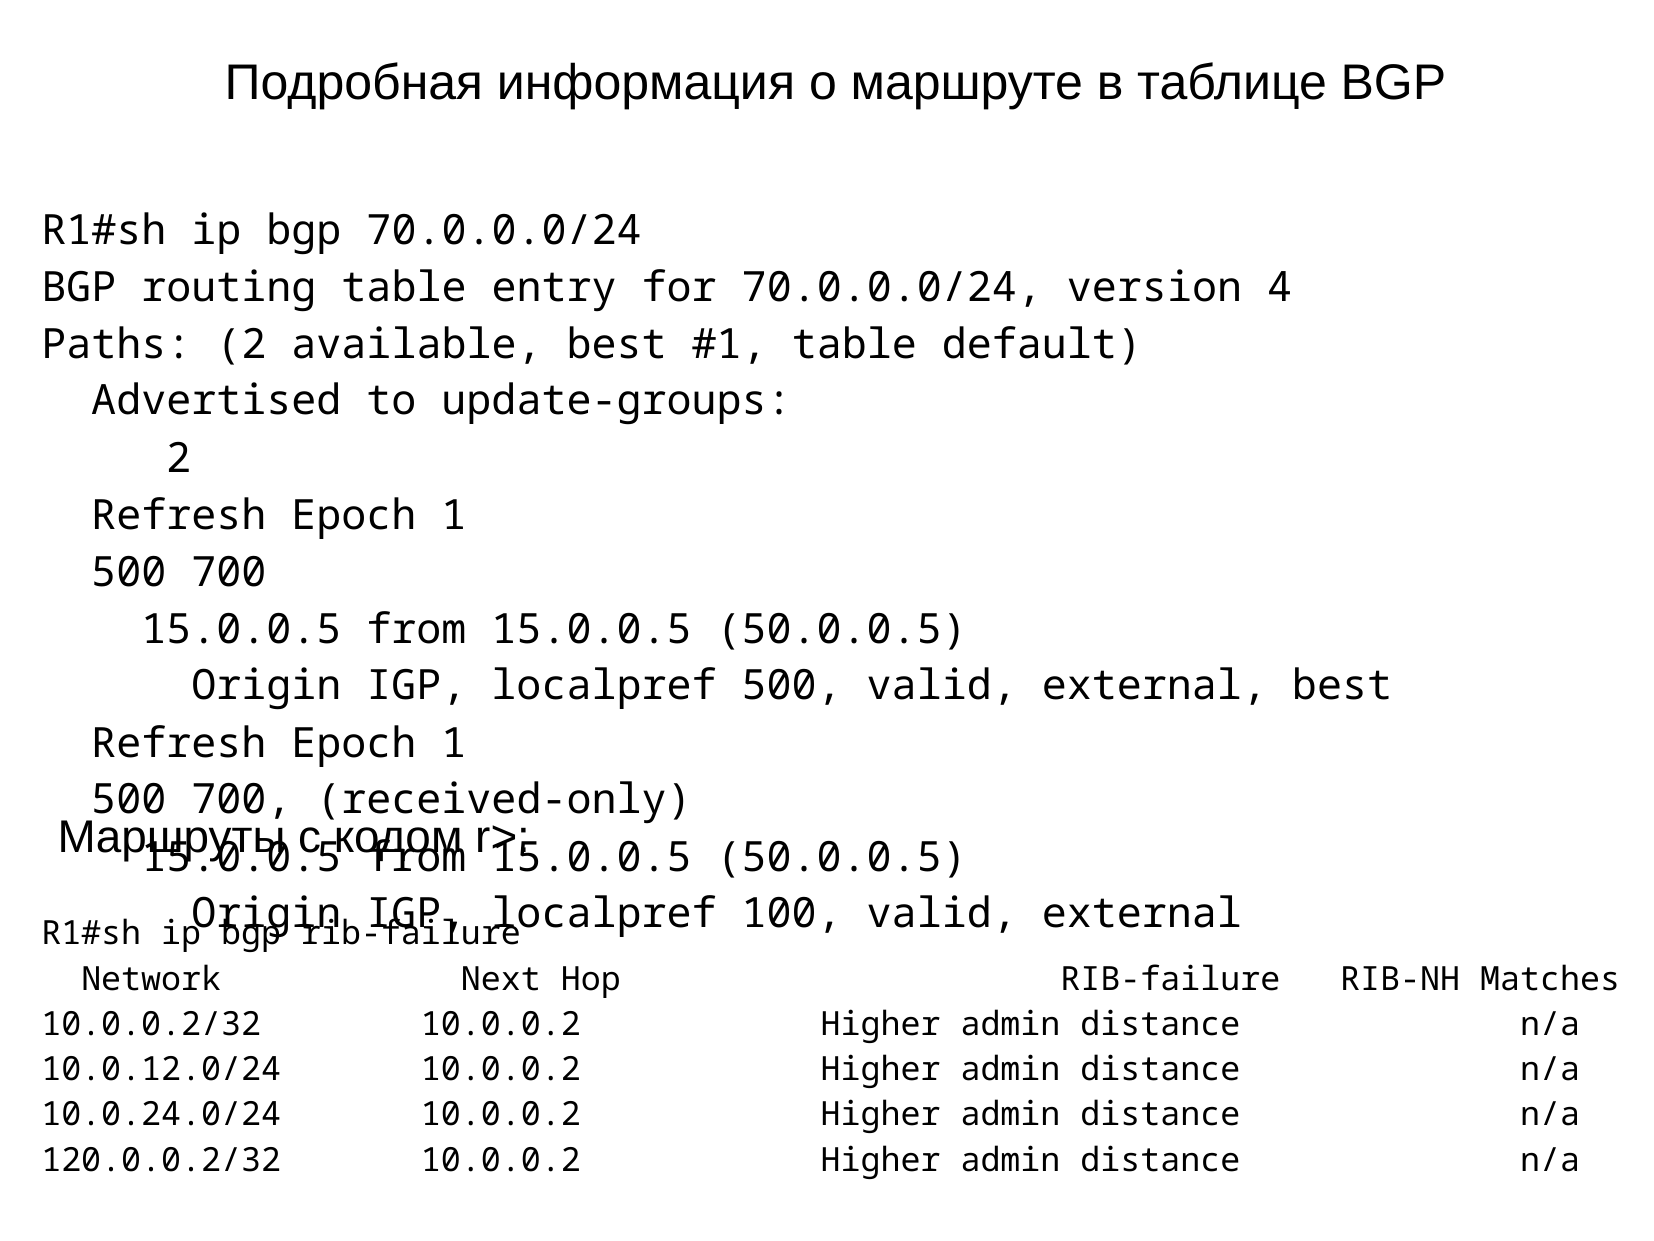

# Подробная информация о маршруте в таблице BGP
R1#sh ip bgp 70.0.0.0/24
BGP routing table entry for 70.0.0.0/24, version 4
Paths: (2 available, best #1, table default)
 Advertised to update-groups:
 2
 Refresh Epoch 1
 500 700
 15.0.0.5 from 15.0.0.5 (50.0.0.5)
 Origin IGP, localpref 500, valid, external, best
 Refresh Epoch 1
 500 700, (received-only)
 15.0.0.5 from 15.0.0.5 (50.0.0.5)
 Origin IGP, localpref 100, valid, external
Маршруты с кодом r>:
R1#sh ip bgp rib-failure
 Network Next Hop RIB-failure RIB-NH Matches
10.0.0.2/32 10.0.0.2 Higher admin distance n/a
10.0.12.0/24 10.0.0.2 Higher admin distance n/a
10.0.24.0/24 10.0.0.2 Higher admin distance n/a
120.0.0.2/32 10.0.0.2 Higher admin distance n/a